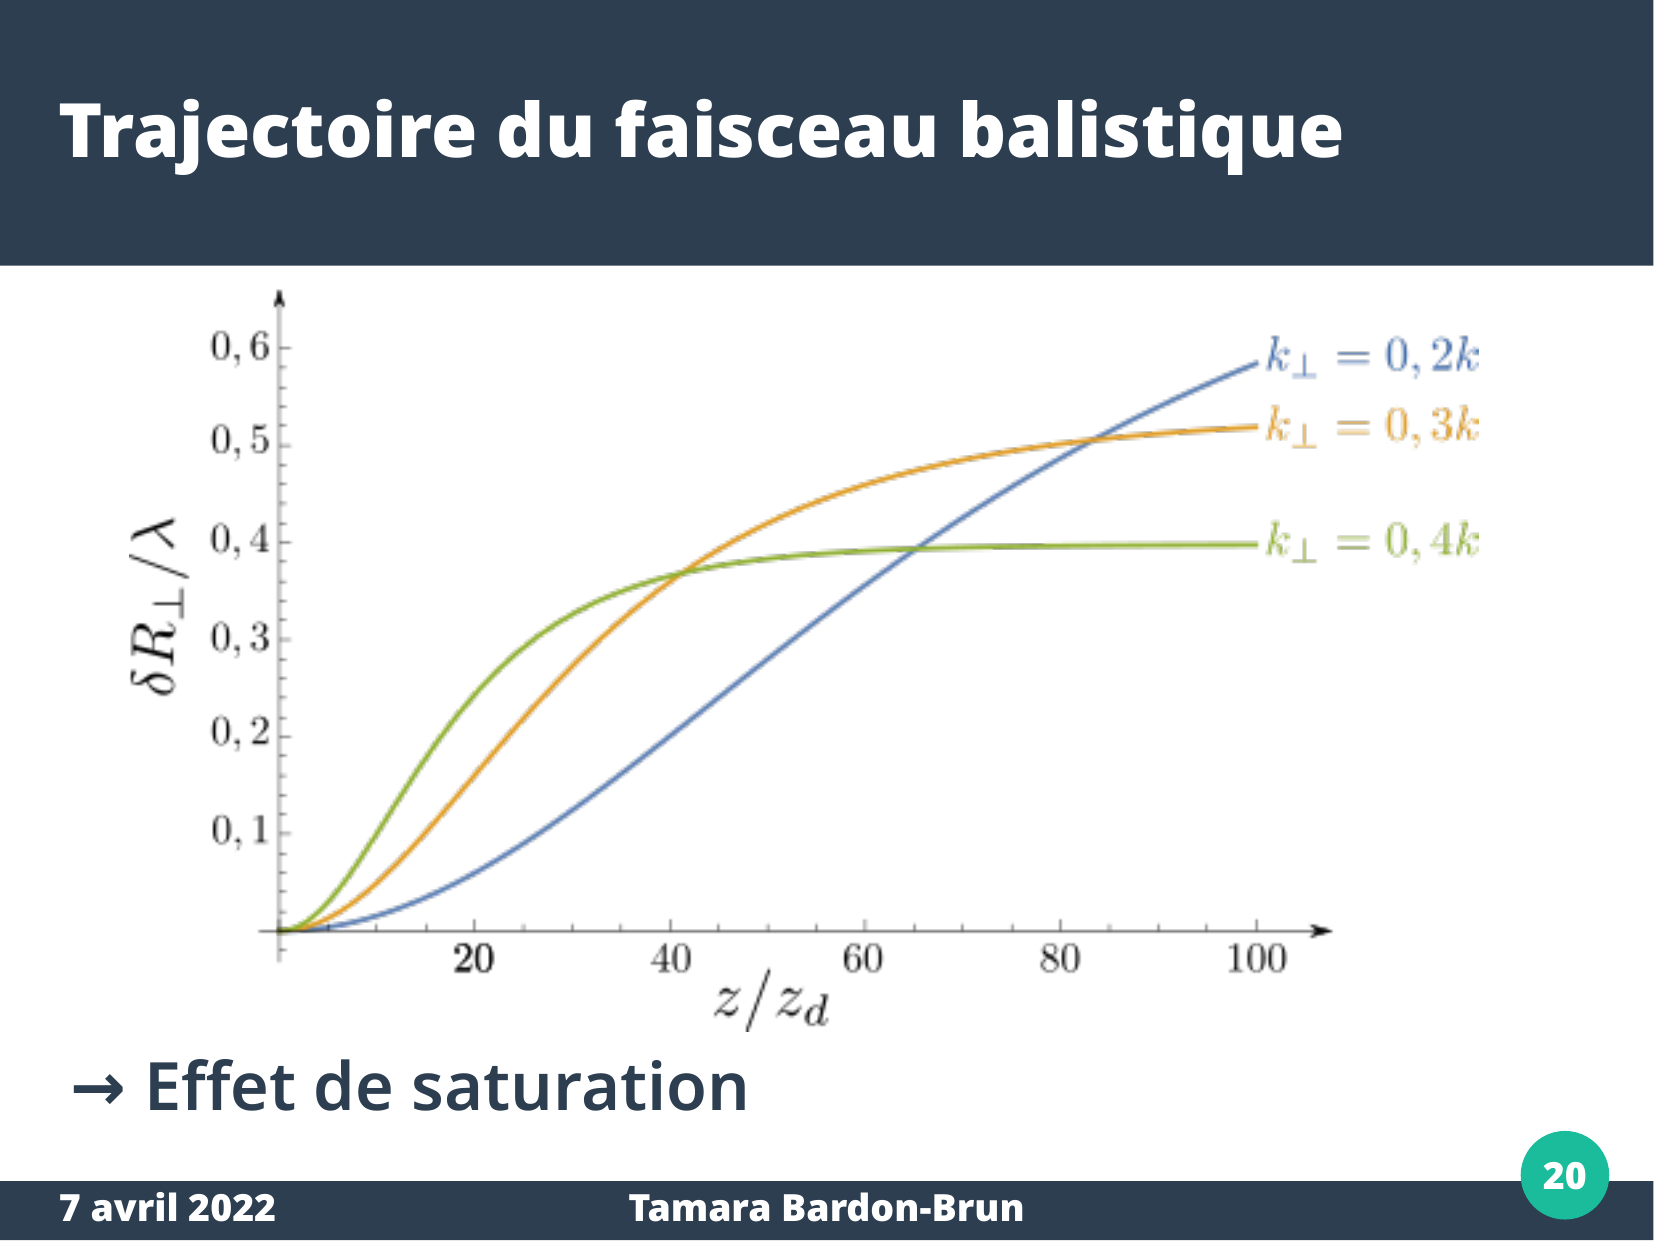

# Trajectoire du faisceau balistique
→ Effet de saturation
20
7 avril 2022
Tamara Bardon-Brun